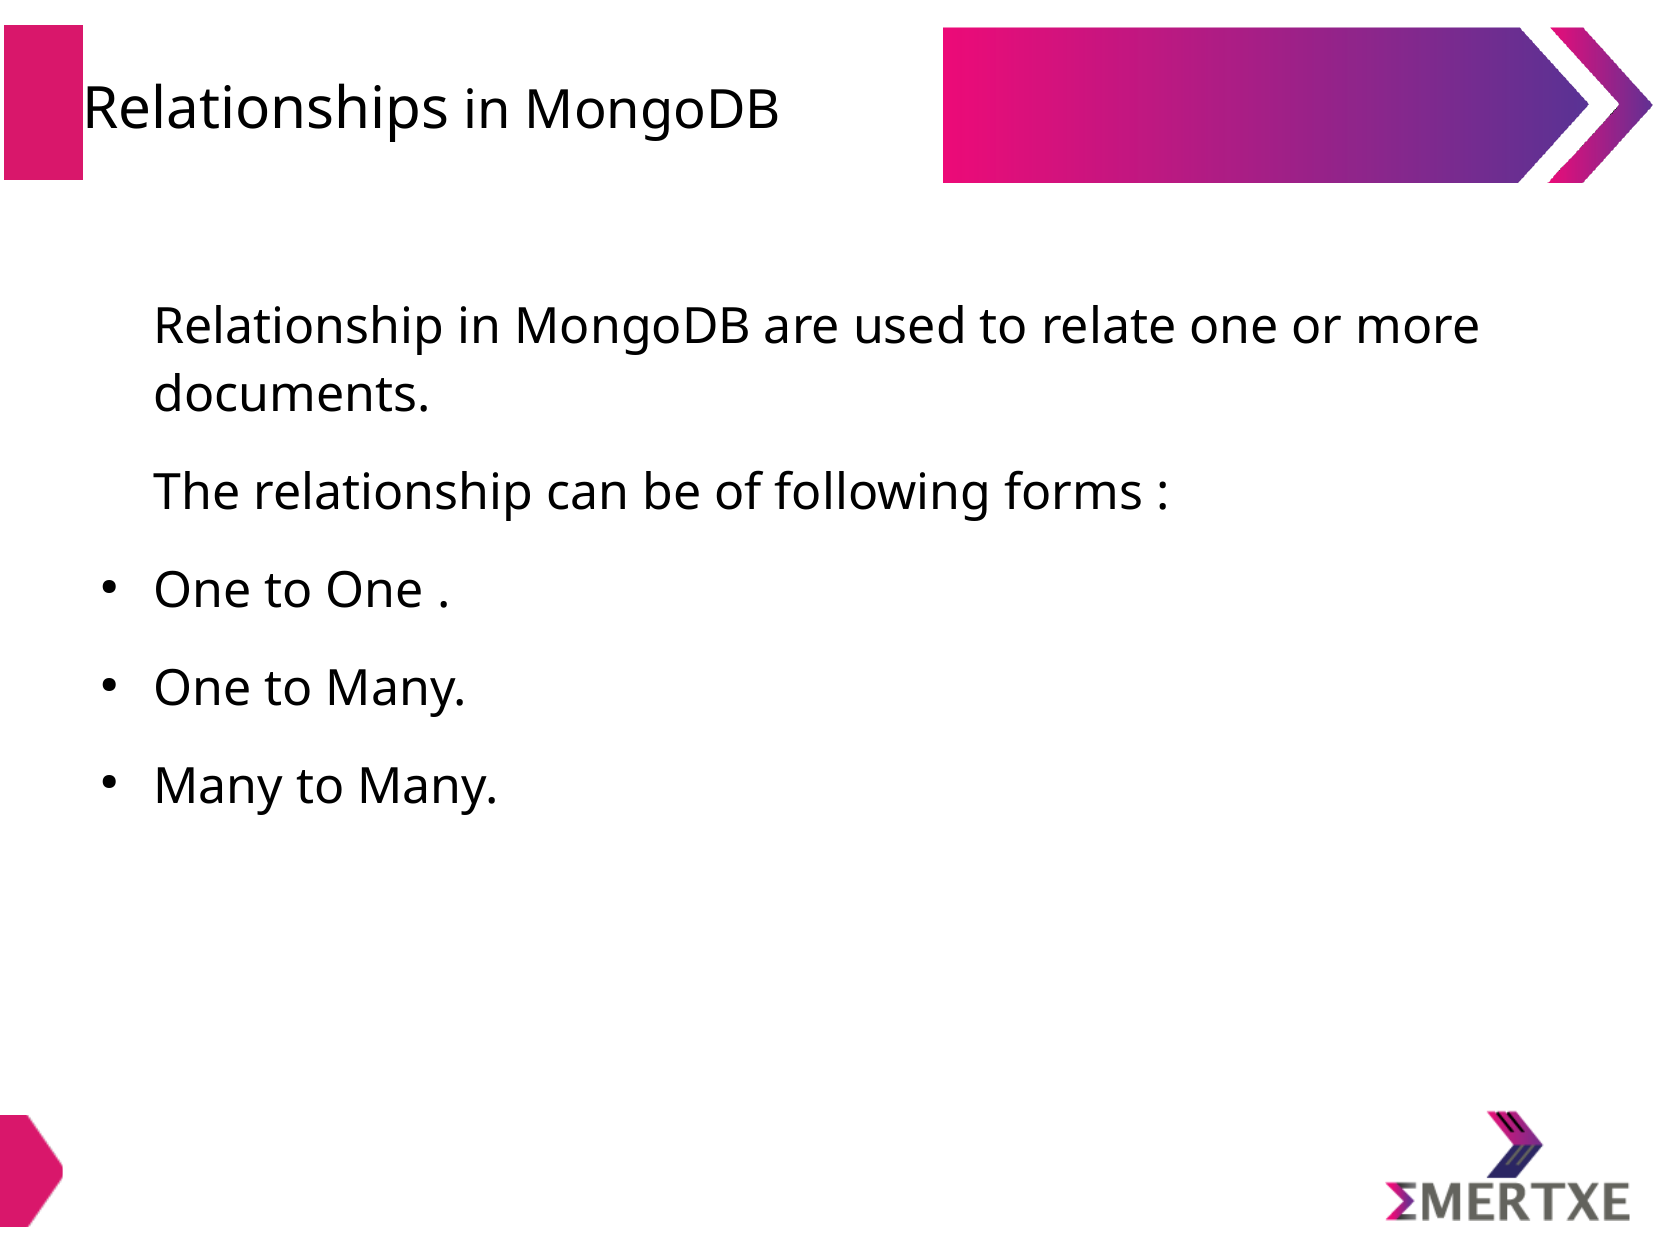

# Relationships in MongoDB
Relationship in MongoDB are used to relate one or more documents.
The relationship can be of following forms :
One to One .
One to Many.
Many to Many.